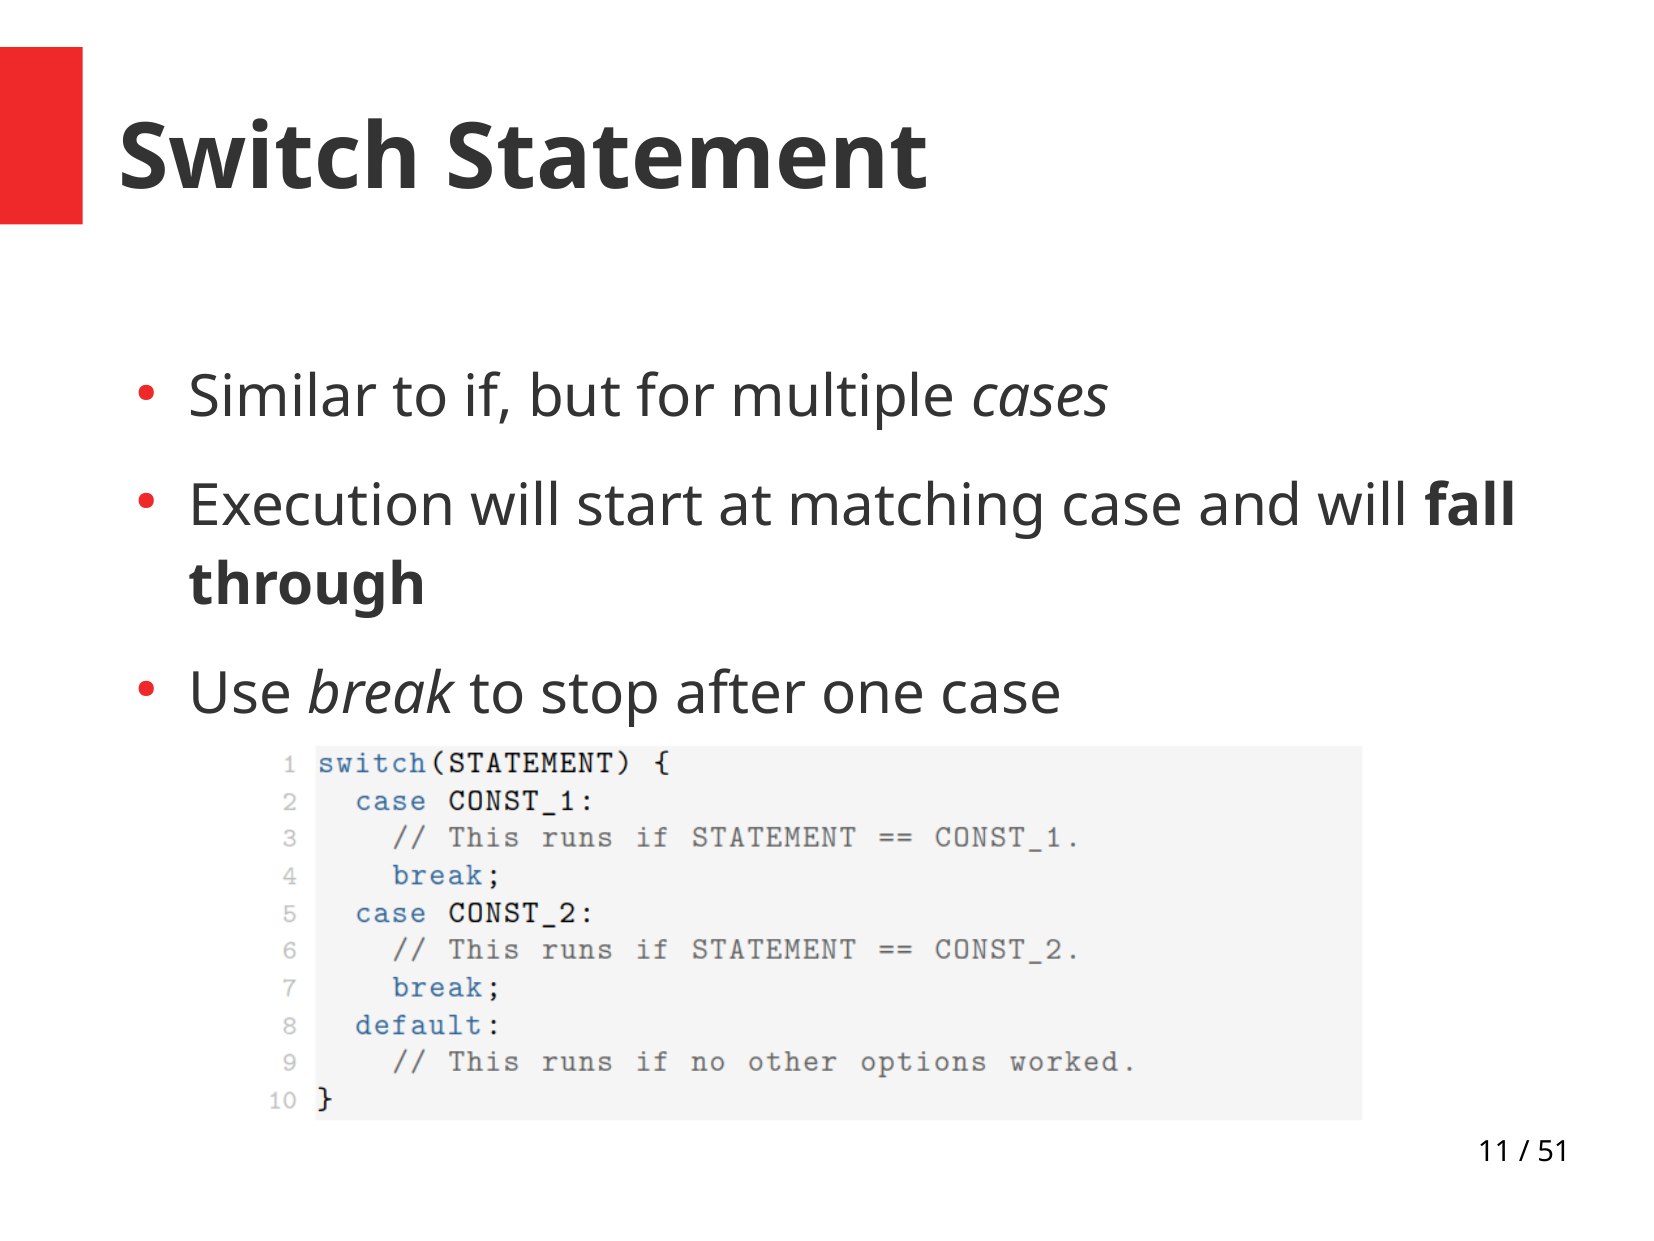

# Switch Statement
Similar to if, but for multiple cases
Execution will start at matching case and will fall through
Use break to stop after one case
11